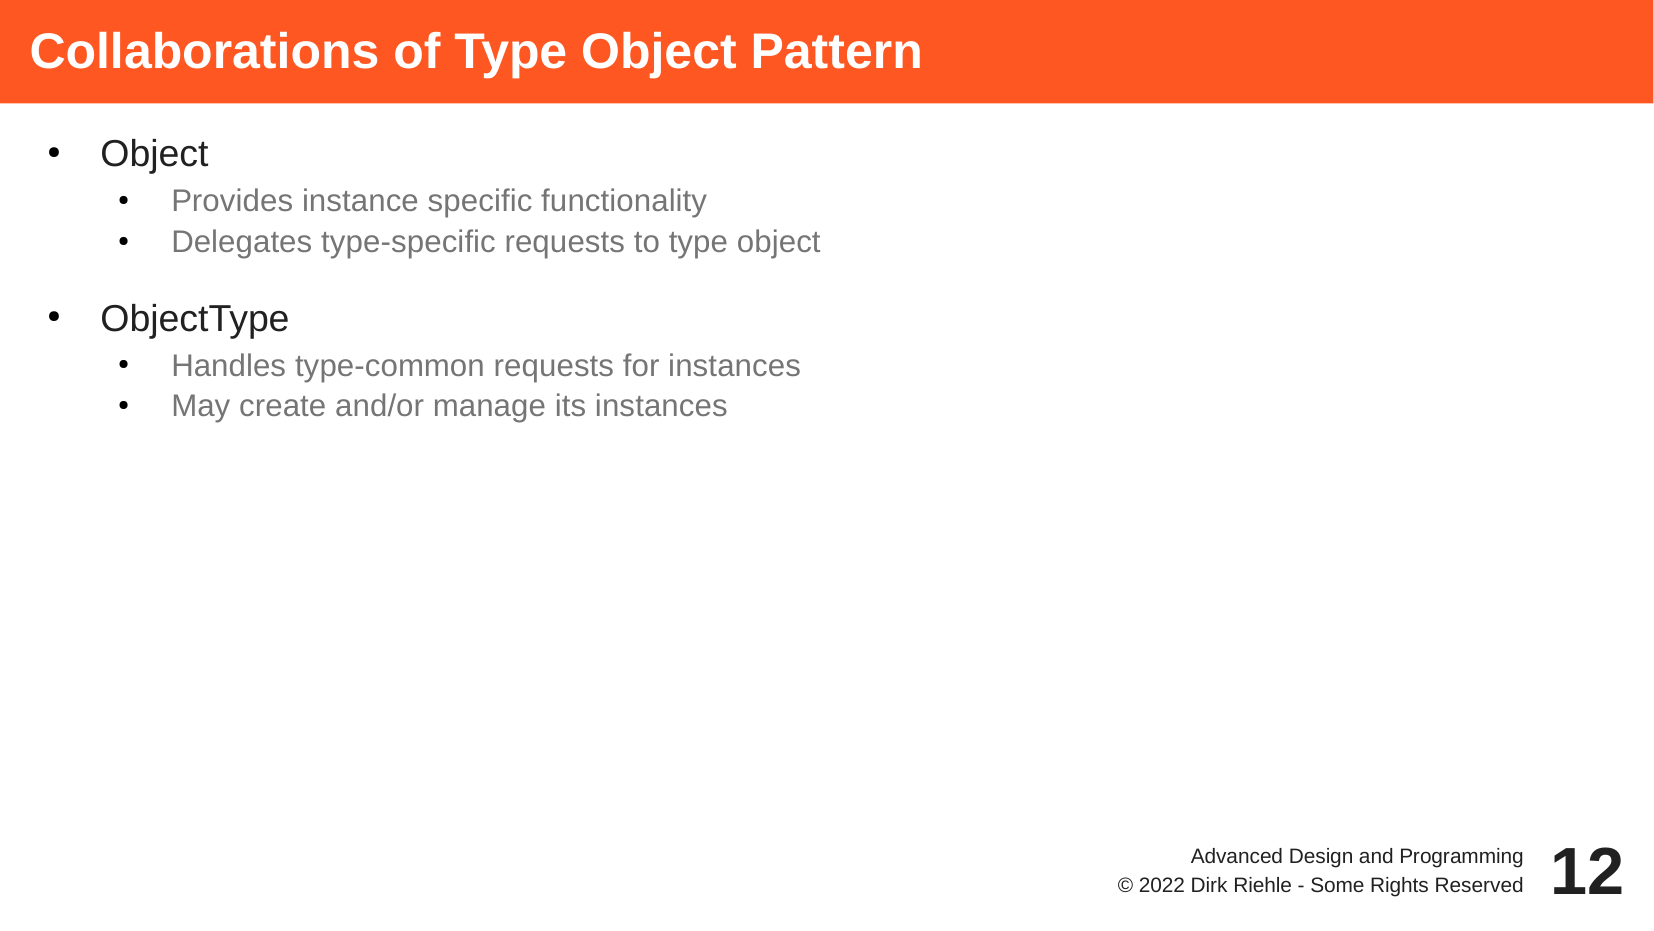

# Collaborations of Type Object Pattern
Object
Provides instance specific functionality
Delegates type-specific requests to type object
ObjectType
Handles type-common requests for instances
May create and/or manage its instances
Advanced Design and Programming
12
© 2022 Dirk Riehle - Some Rights Reserved